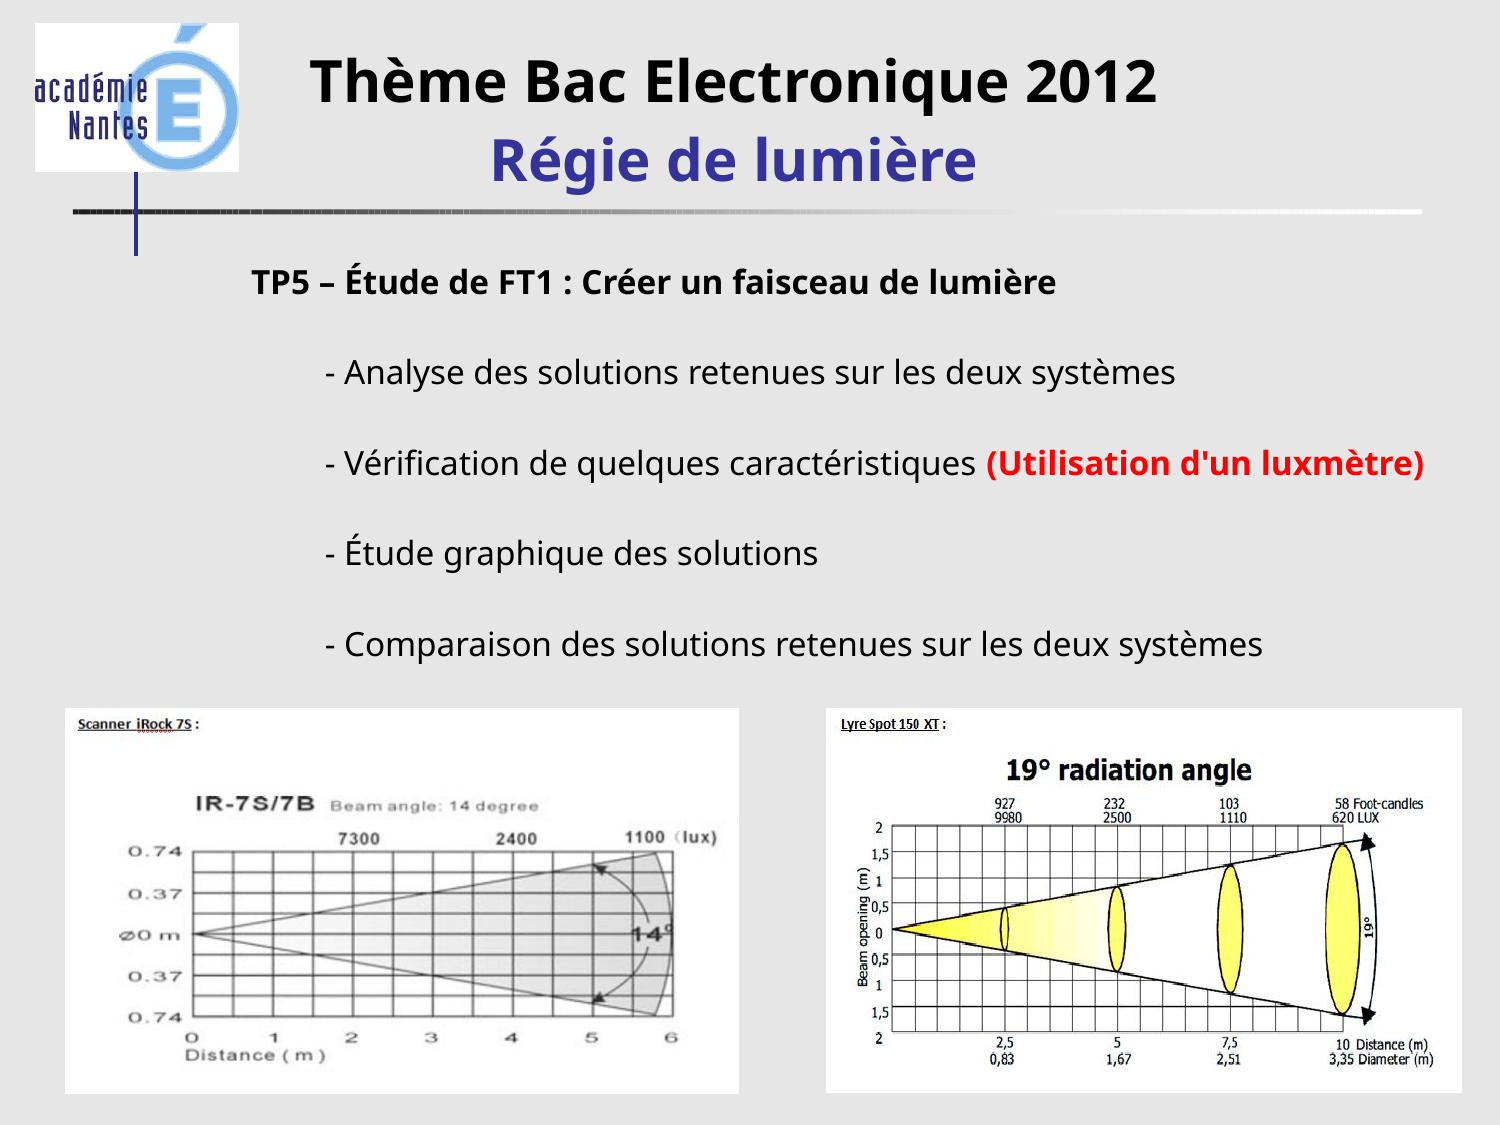

Thème Bac Electronique 2012
Régie de lumière
TP5 – Étude de FT1 : Créer un faisceau de lumière
	- Analyse des solutions retenues sur les deux systèmes
	- Vérification de quelques caractéristiques (Utilisation d'un luxmètre)
	- Étude graphique des solutions
	- Comparaison des solutions retenues sur les deux systèmes